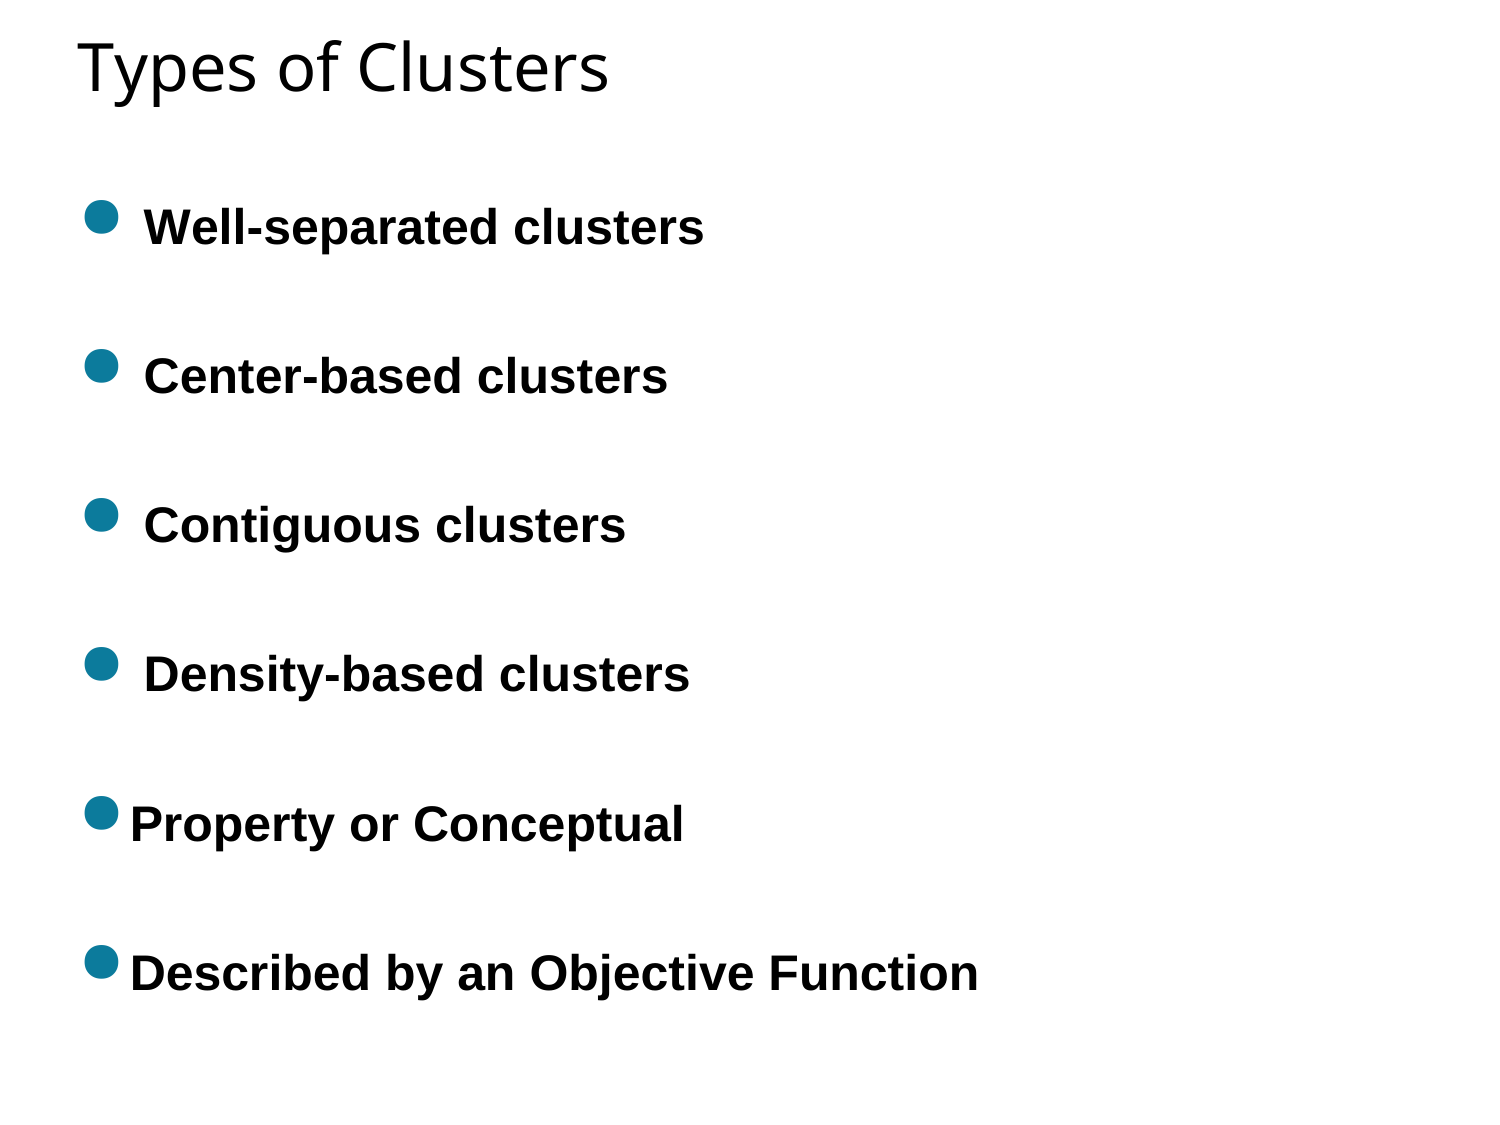

Types of Clusters
 Well-separated clusters
 Center-based clusters
 Contiguous clusters
 Density-based clusters
Property or Conceptual
Described by an Objective Function